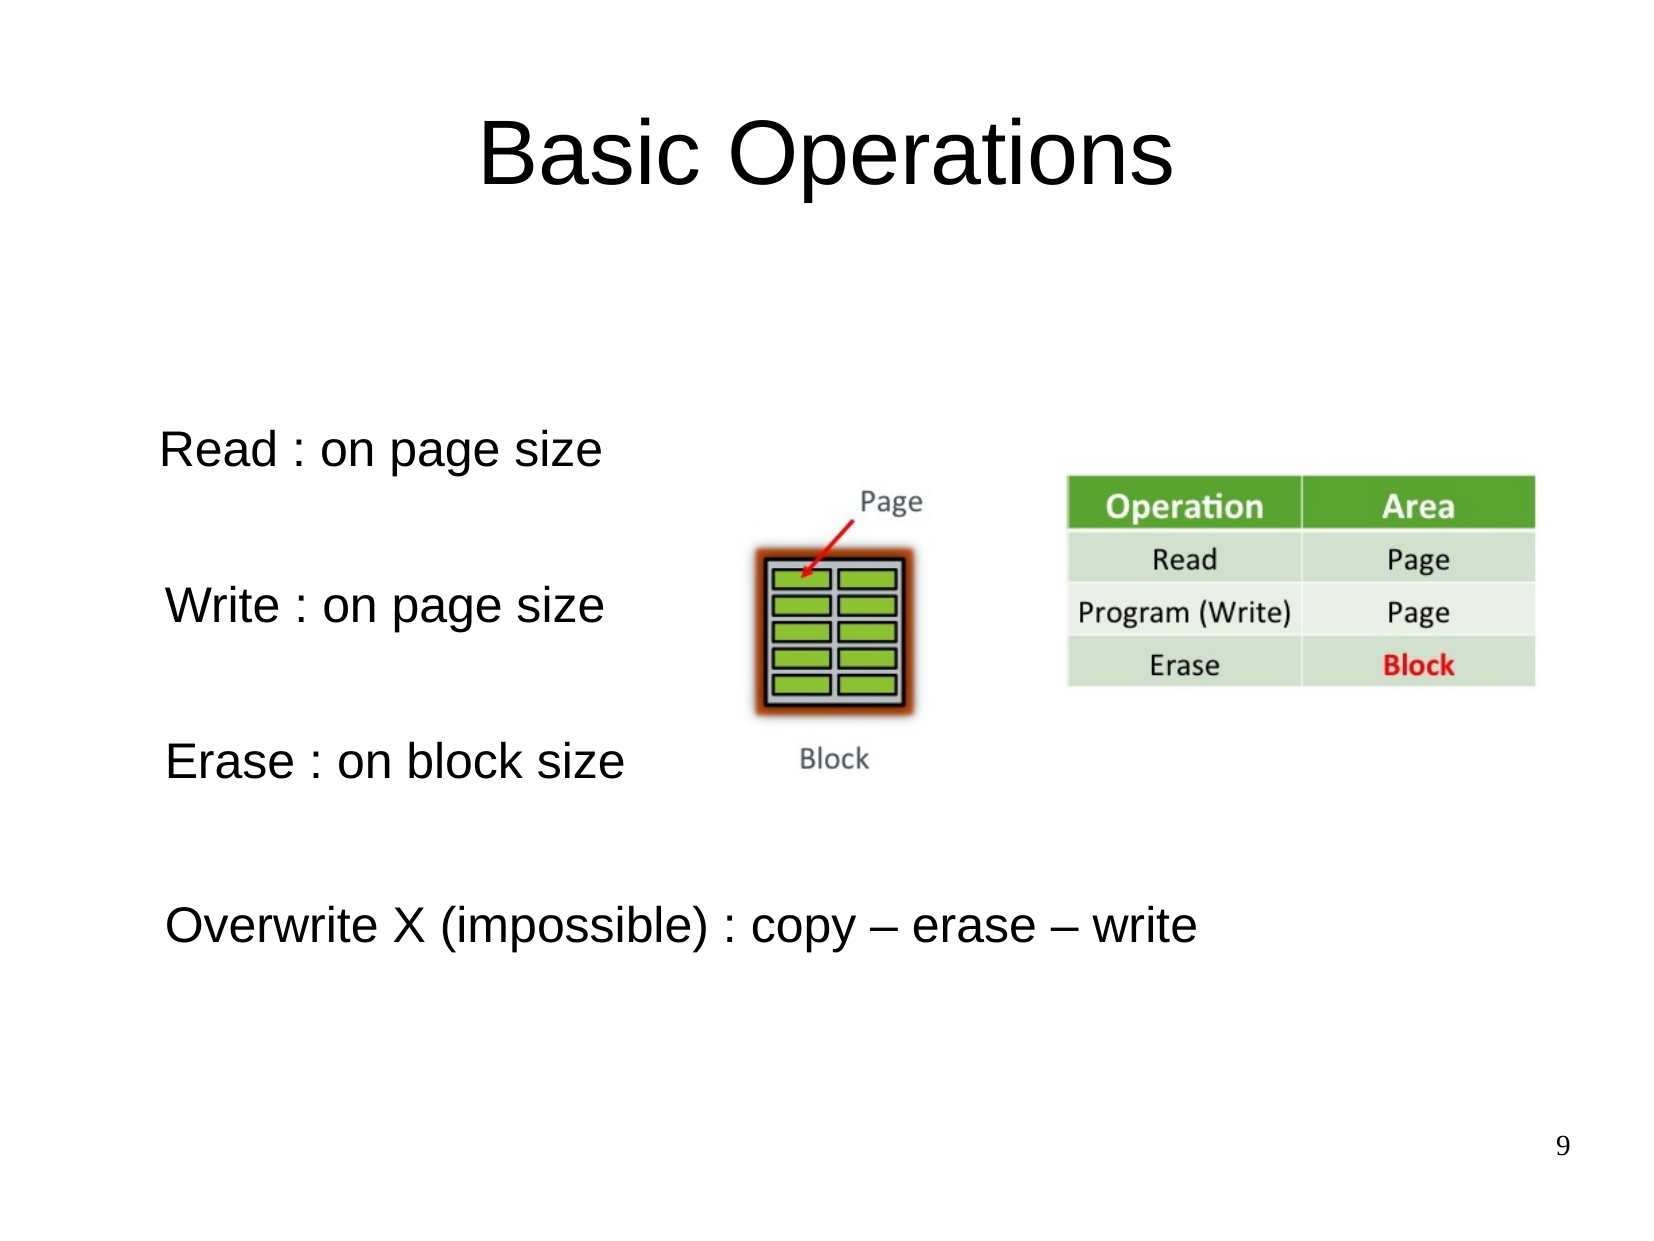

# Basic Operations
Read : on page size
Write : on page size
Erase : on block size
Overwrite X (impossible) : copy – erase – write
9